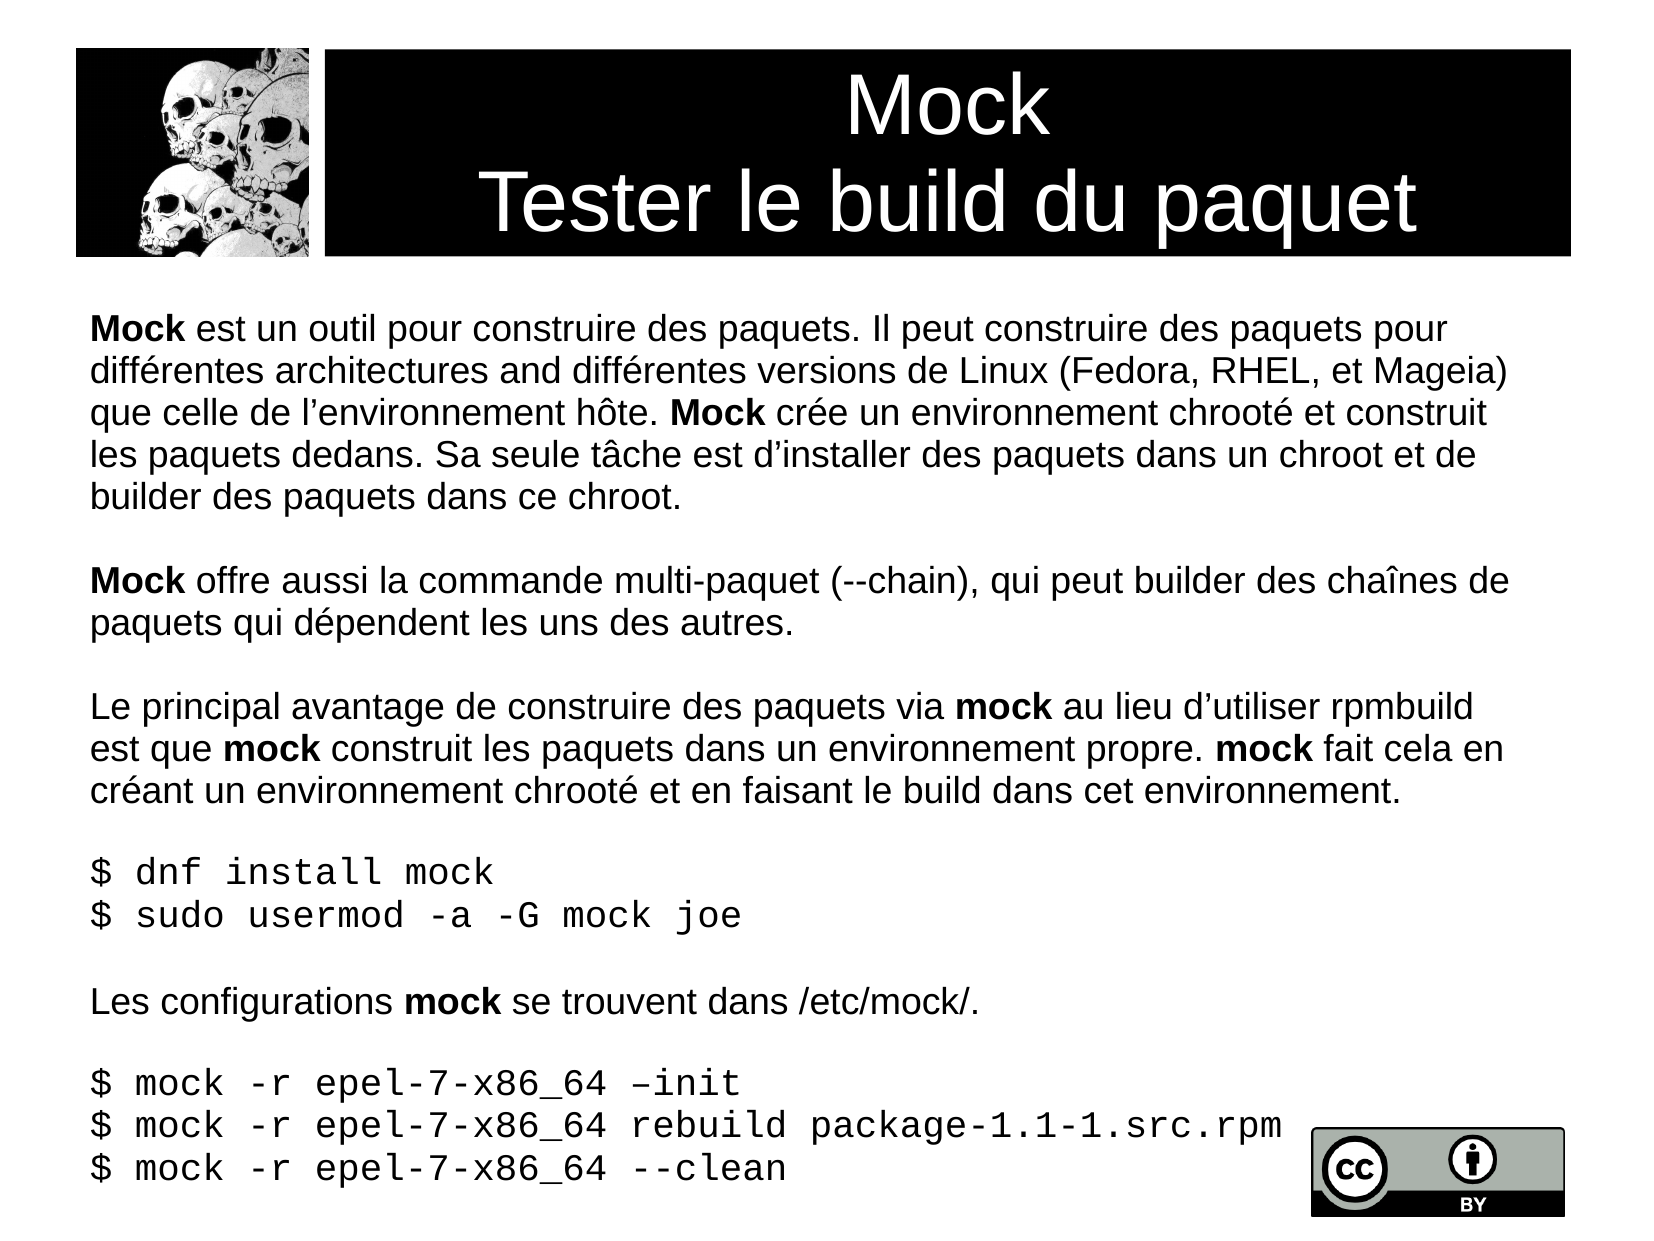

# Mock Tester le build du paquet
Mock est un outil pour construire des paquets. Il peut construire des paquets pour différentes architectures and différentes versions de Linux (Fedora, RHEL, et Mageia) que celle de l’environnement hôte. Mock crée un environnement chrooté et construit les paquets dedans. Sa seule tâche est d’installer des paquets dans un chroot et de builder des paquets dans ce chroot.
Mock offre aussi la commande multi-paquet (--chain), qui peut builder des chaînes de paquets qui dépendent les uns des autres.
Le principal avantage de construire des paquets via mock au lieu d’utiliser rpmbuild est que mock construit les paquets dans un environnement propre. mock fait cela en créant un environnement chrooté et en faisant le build dans cet environnement.
$ dnf install mock
$ sudo usermod -a -G mock joe
Les configurations mock se trouvent dans /etc/mock/.
$ mock -r epel-7-x86_64 –init
$ mock -r epel-7-x86_64 rebuild package-1.1-1.src.rpm
$ mock -r epel-7-x86_64 --clean